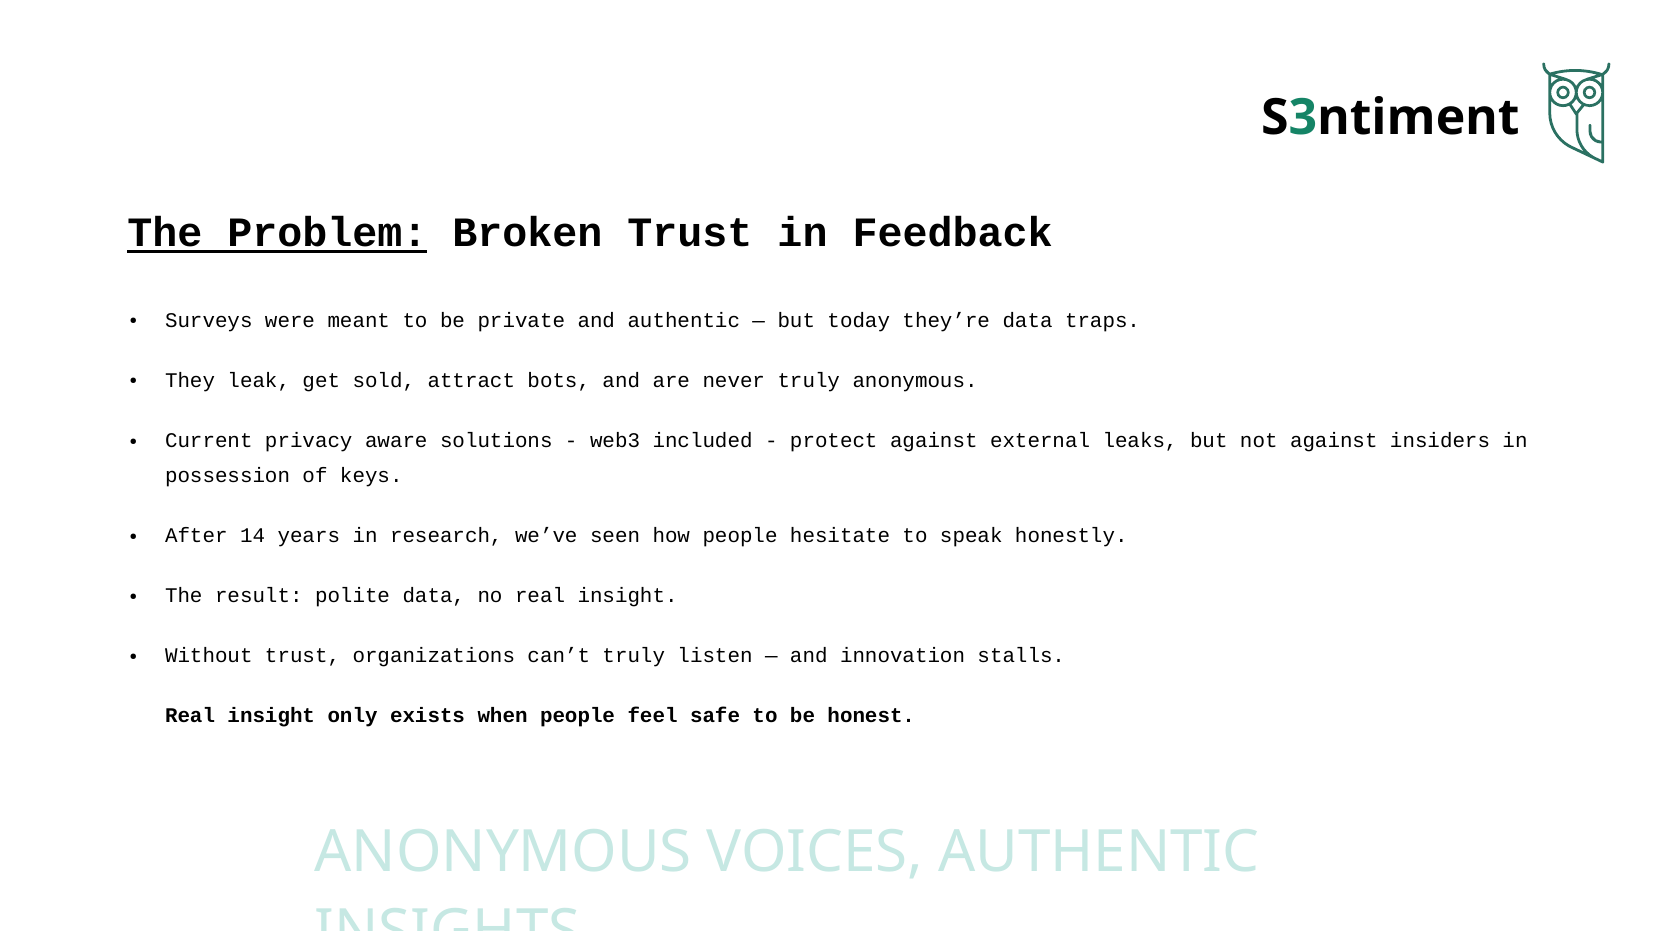

# S3ntiment
The Problem: Broken Trust in Feedback
Surveys were meant to be private and authentic — but today they’re data traps.
They leak, get sold, attract bots, and are never truly anonymous.
Current privacy aware solutions - web3 included - protect against external leaks, but not against insiders in possession of keys.
After 14 years in research, we’ve seen how people hesitate to speak honestly.
The result: polite data, no real insight.
Without trust, organizations can’t truly listen — and innovation stalls.
Real insight only exists when people feel safe to be honest.
ANONYMOUS VOICES, AUTHENTIC INSIGHTS